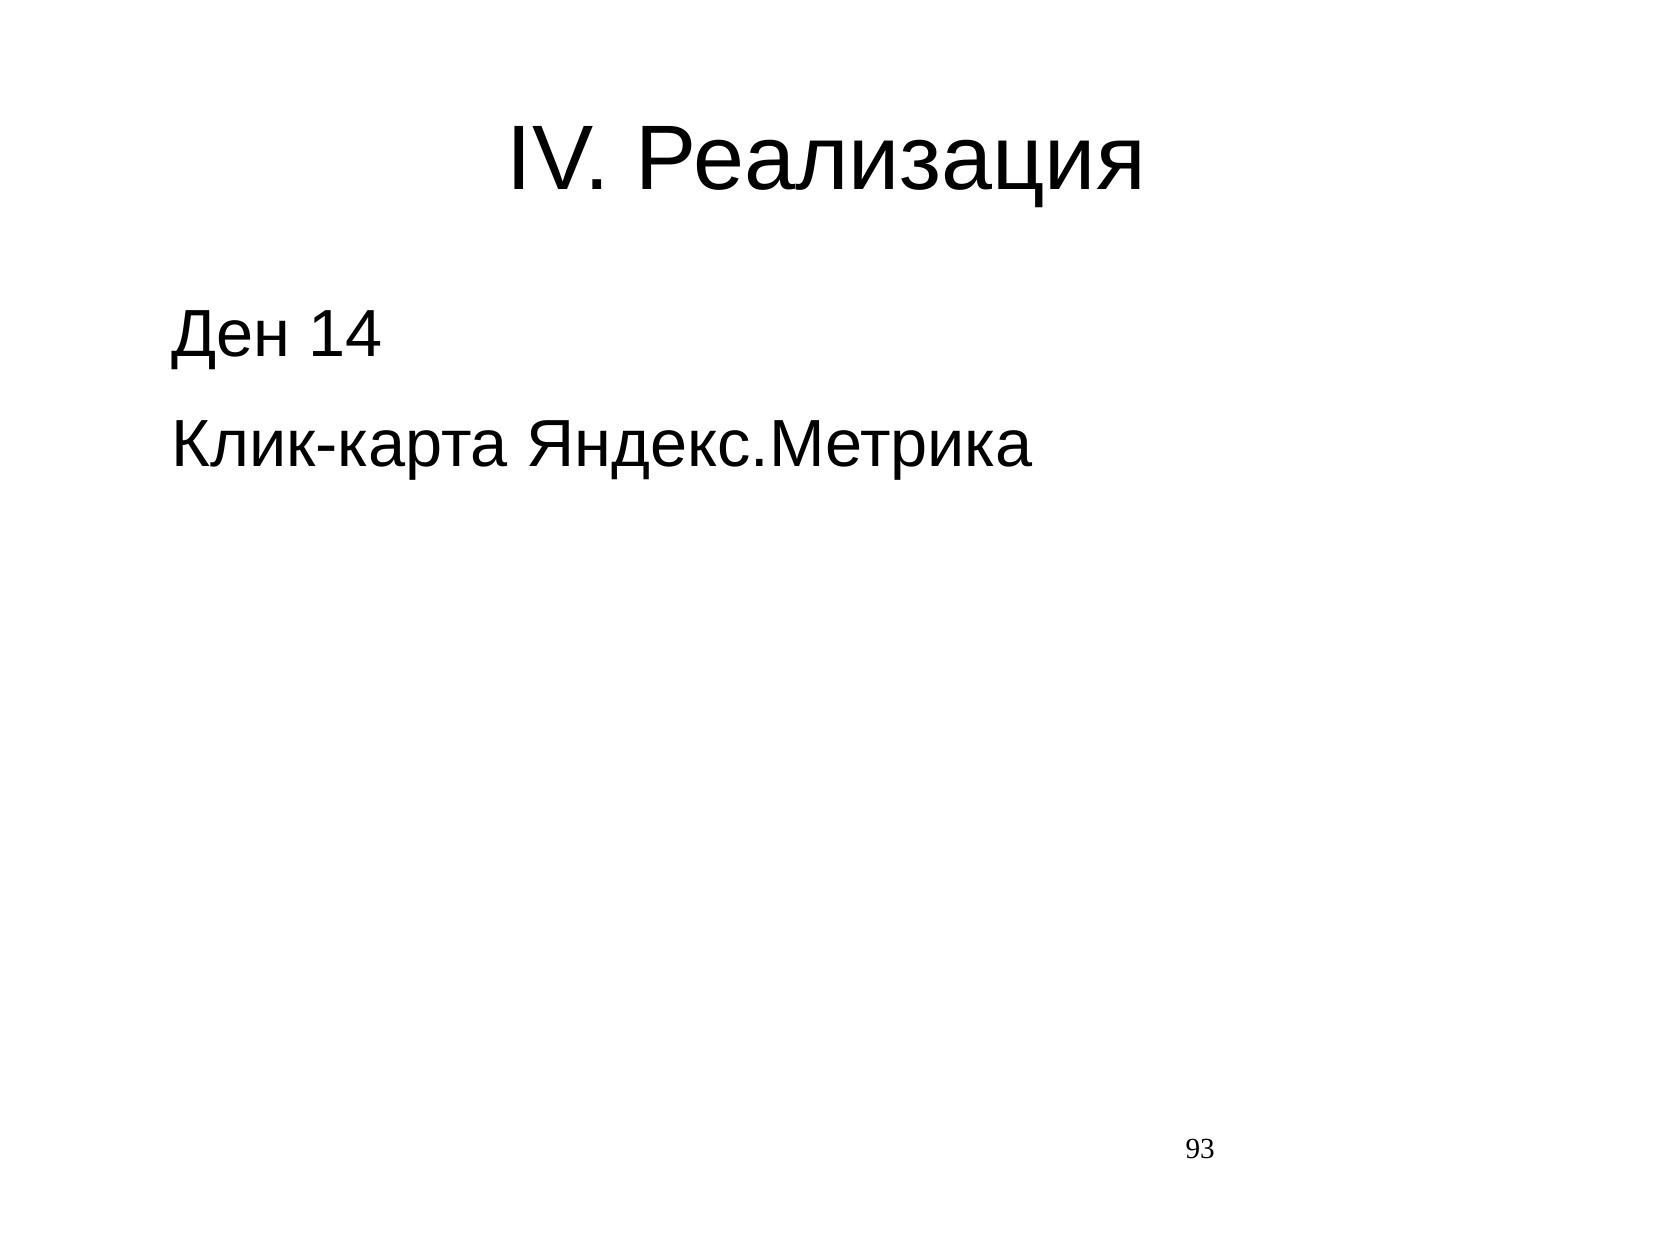

# IV. Реализация
Ден 14
Клик-карта Яндекс.Метрика